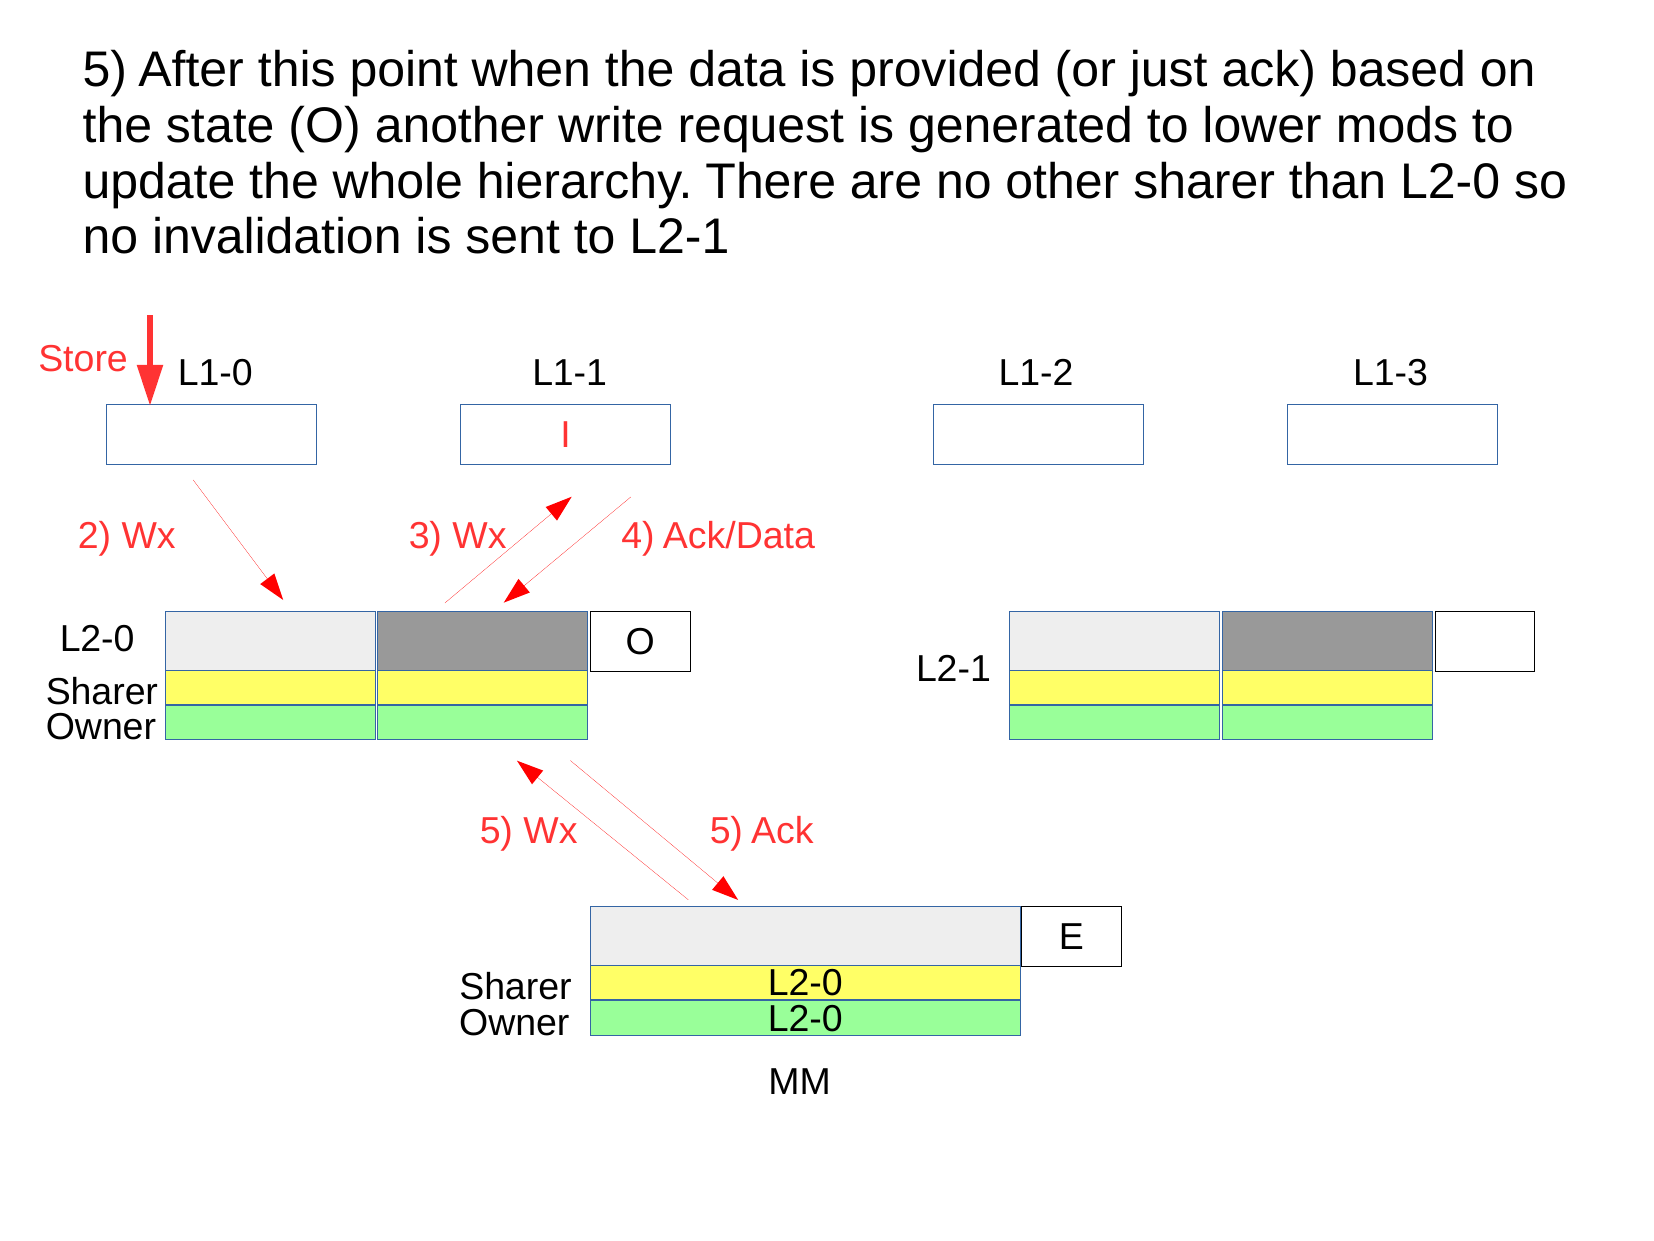

# 5) After this point when the data is provided (or just ack) based on the state (O) another write request is generated to lower mods to update the whole hierarchy. There are no other sharer than L2-0 so no invalidation is sent to L2-1
Store
L1-0
L1-1
L1-2
L1-3
I
2) Wx
4) Ack/Data
3) Wx
L2-0
O
L2-1
Sharer
Owner
5) Wx
5) Ack
E
Sharer
L2-0
Owner
L2-0
MM